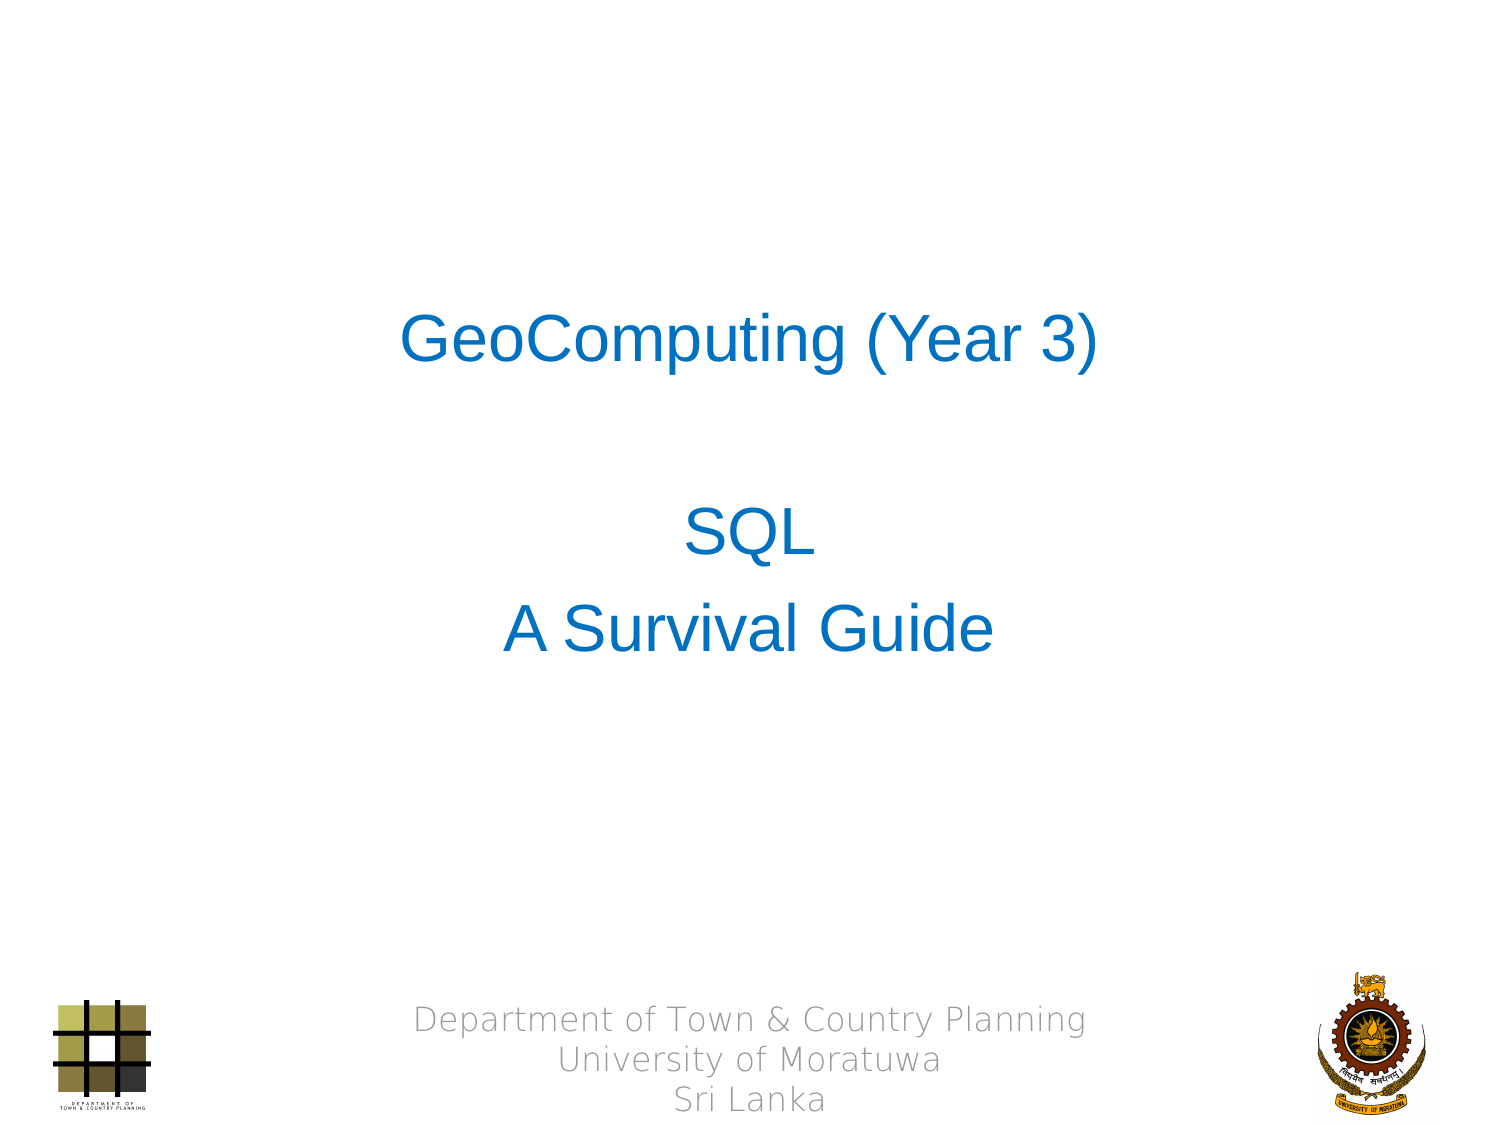

# GeoComputing (Year 3)
SQL
A Survival Guide